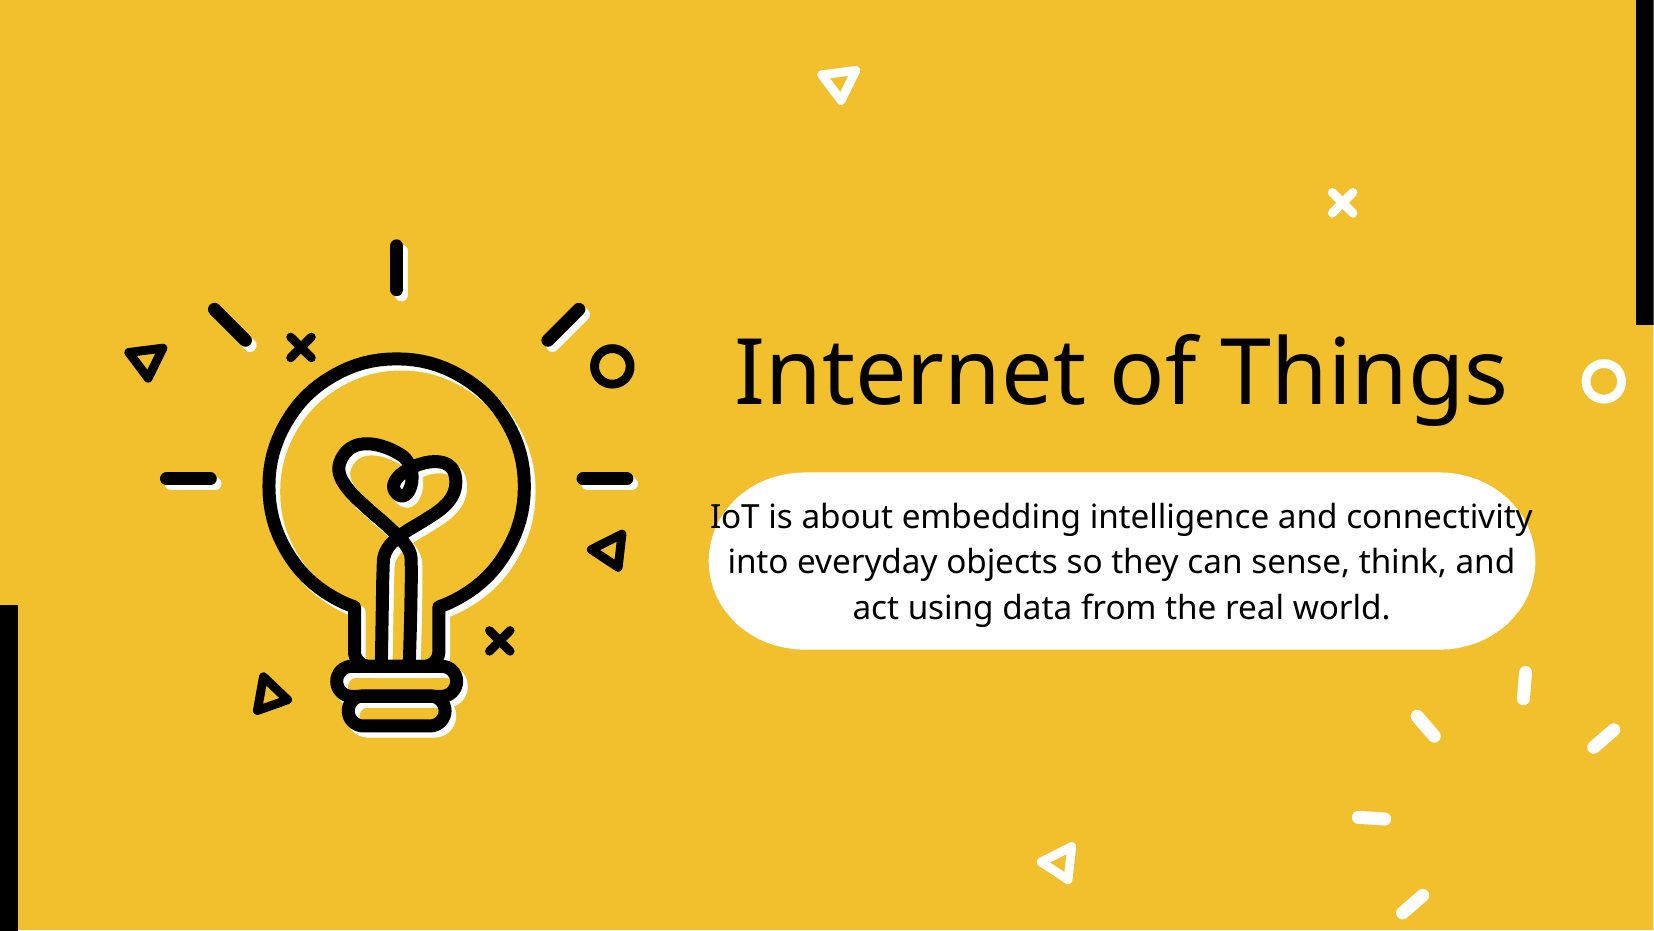

# Internet of Things
IoT is about embedding intelligence and connectivity into everyday objects so they can sense, think, and act using data from the real world.